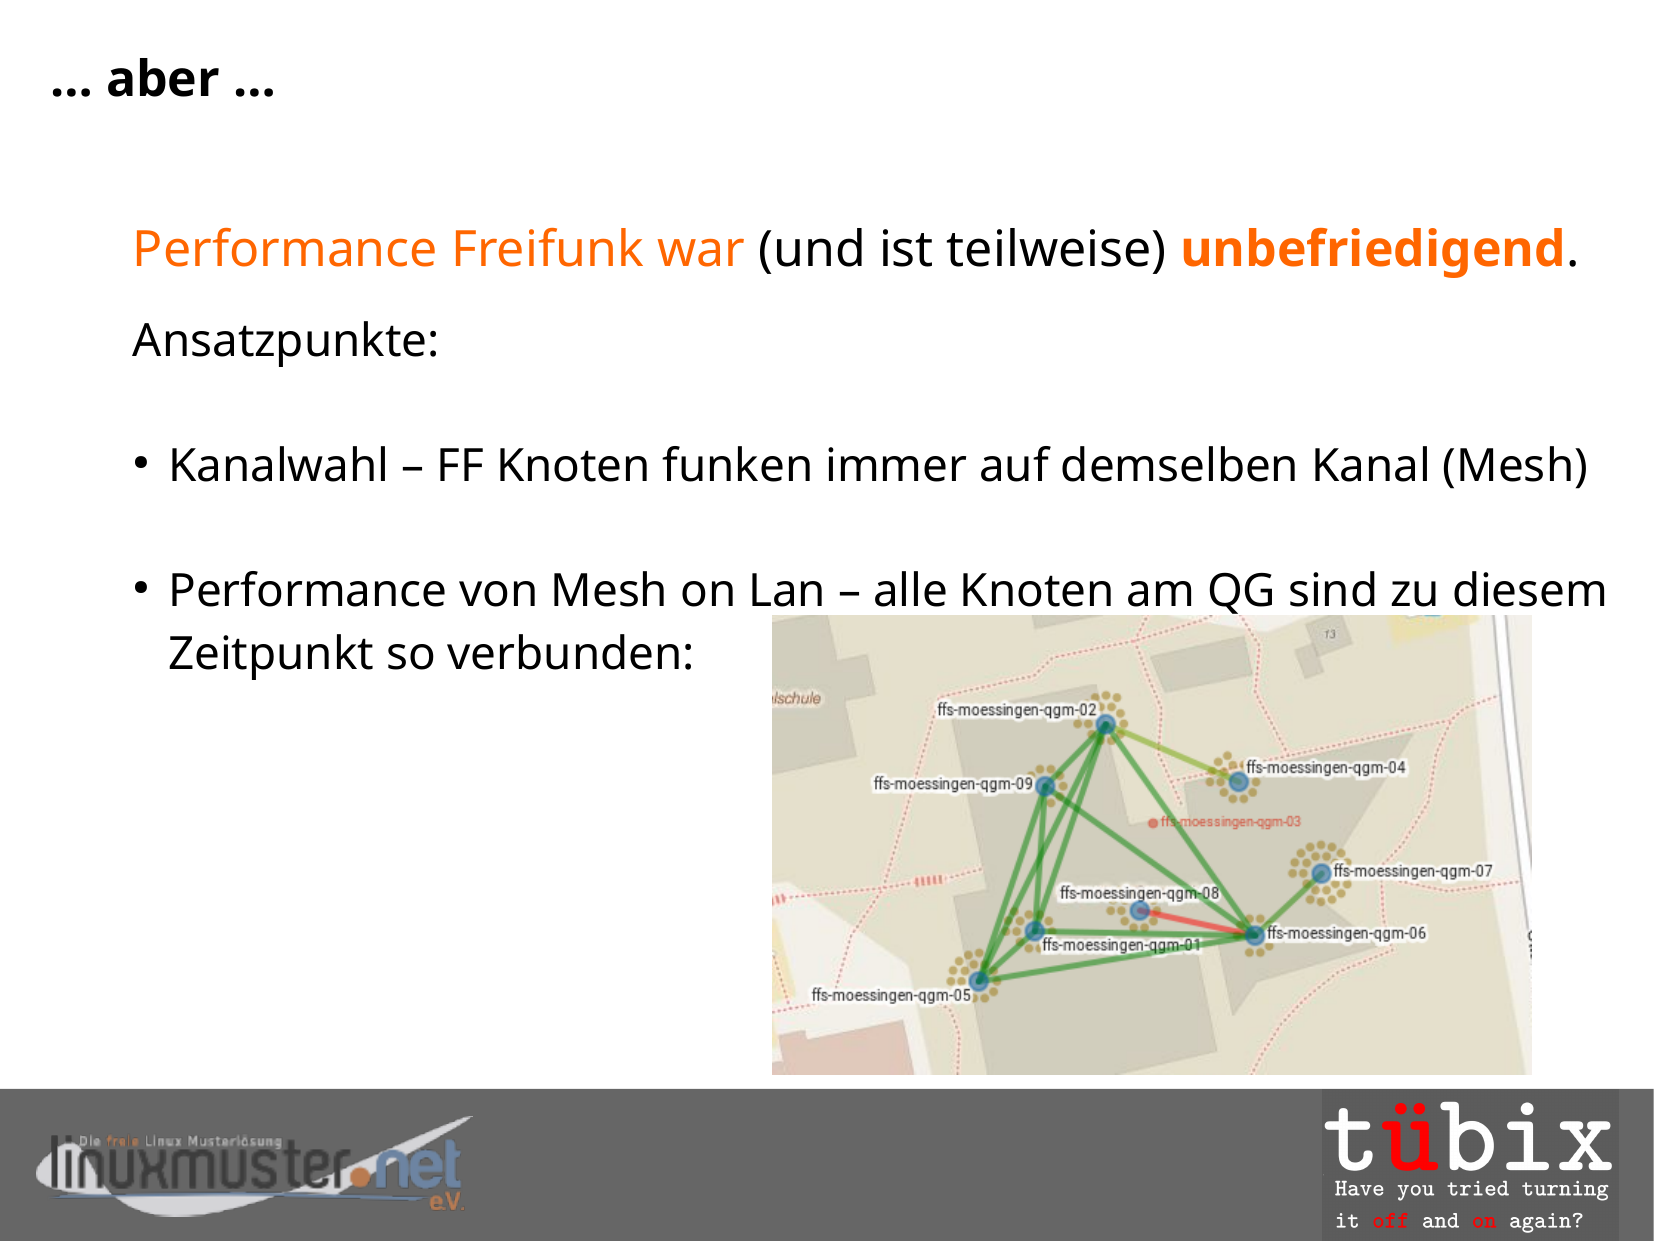

… aber …
Performance Freifunk war (und ist teilweise) unbefriedigend.
Ansatzpunkte:
Kanalwahl – FF Knoten funken immer auf demselben Kanal (Mesh)
Performance von Mesh on Lan – alle Knoten am QG sind zu diesem
Zeitpunkt so verbunden: